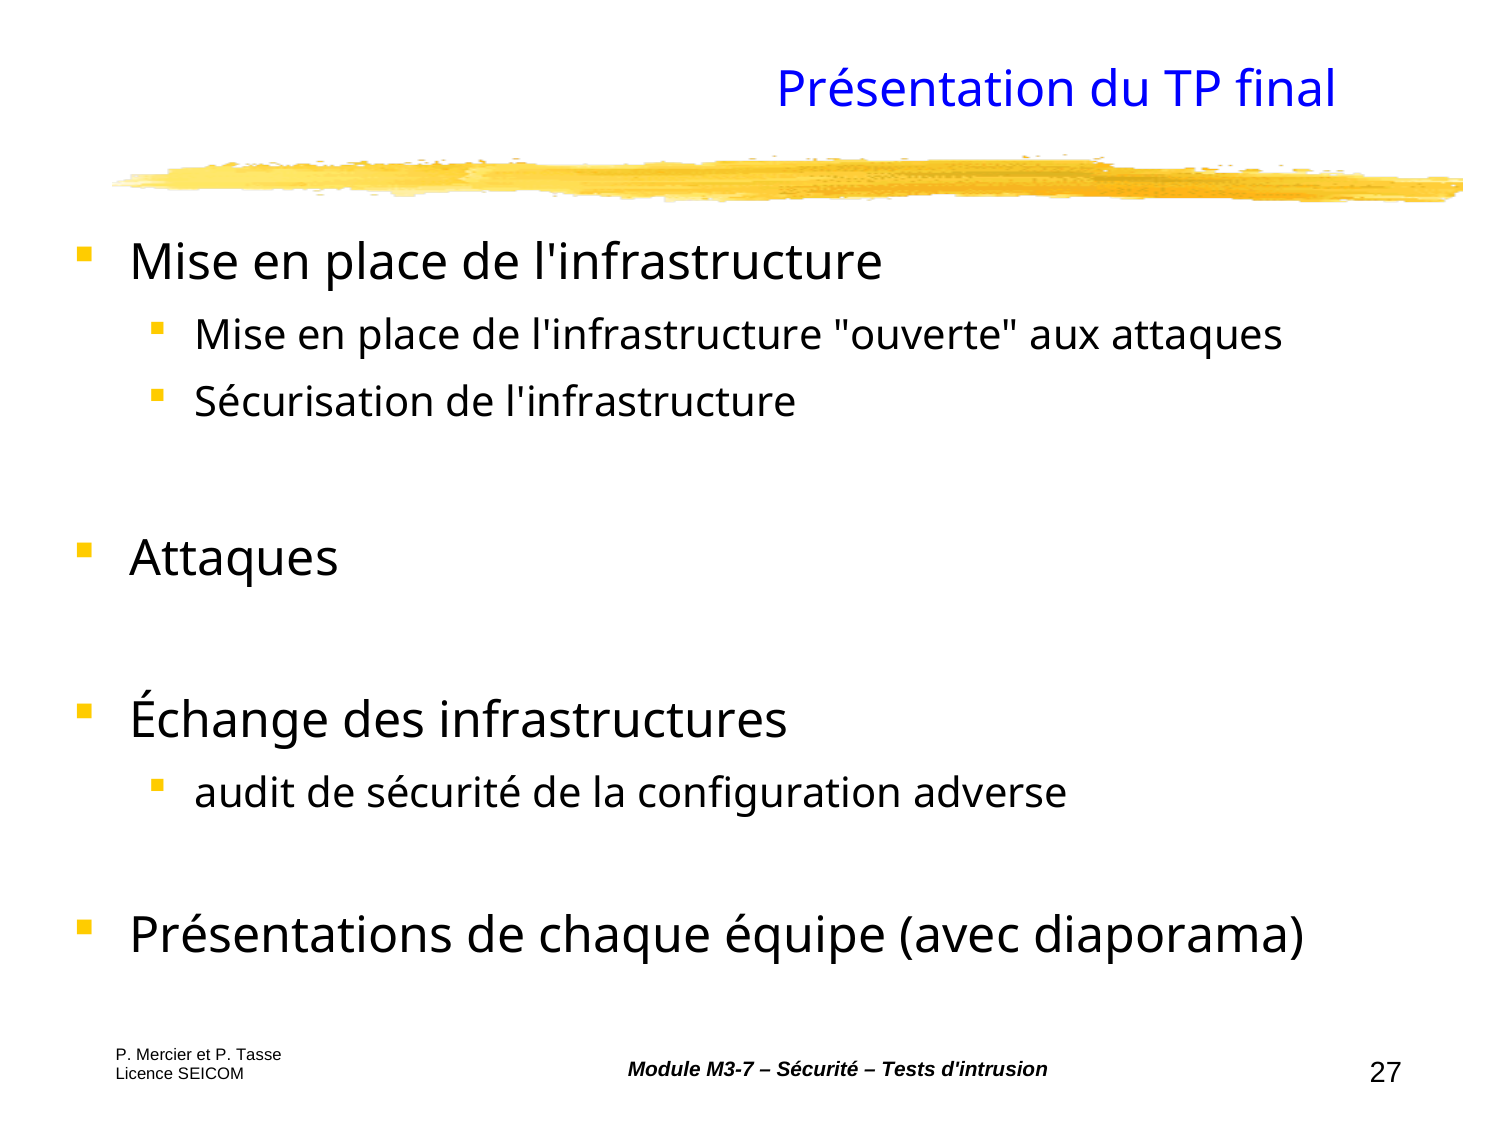

# Présentation du TP final
Mise en place de l'infrastructure
Mise en place de l'infrastructure "ouverte" aux attaques
Sécurisation de l'infrastructure
Attaques
Échange des infrastructures
audit de sécurité de la configuration adverse
Présentations de chaque équipe (avec diaporama)
27